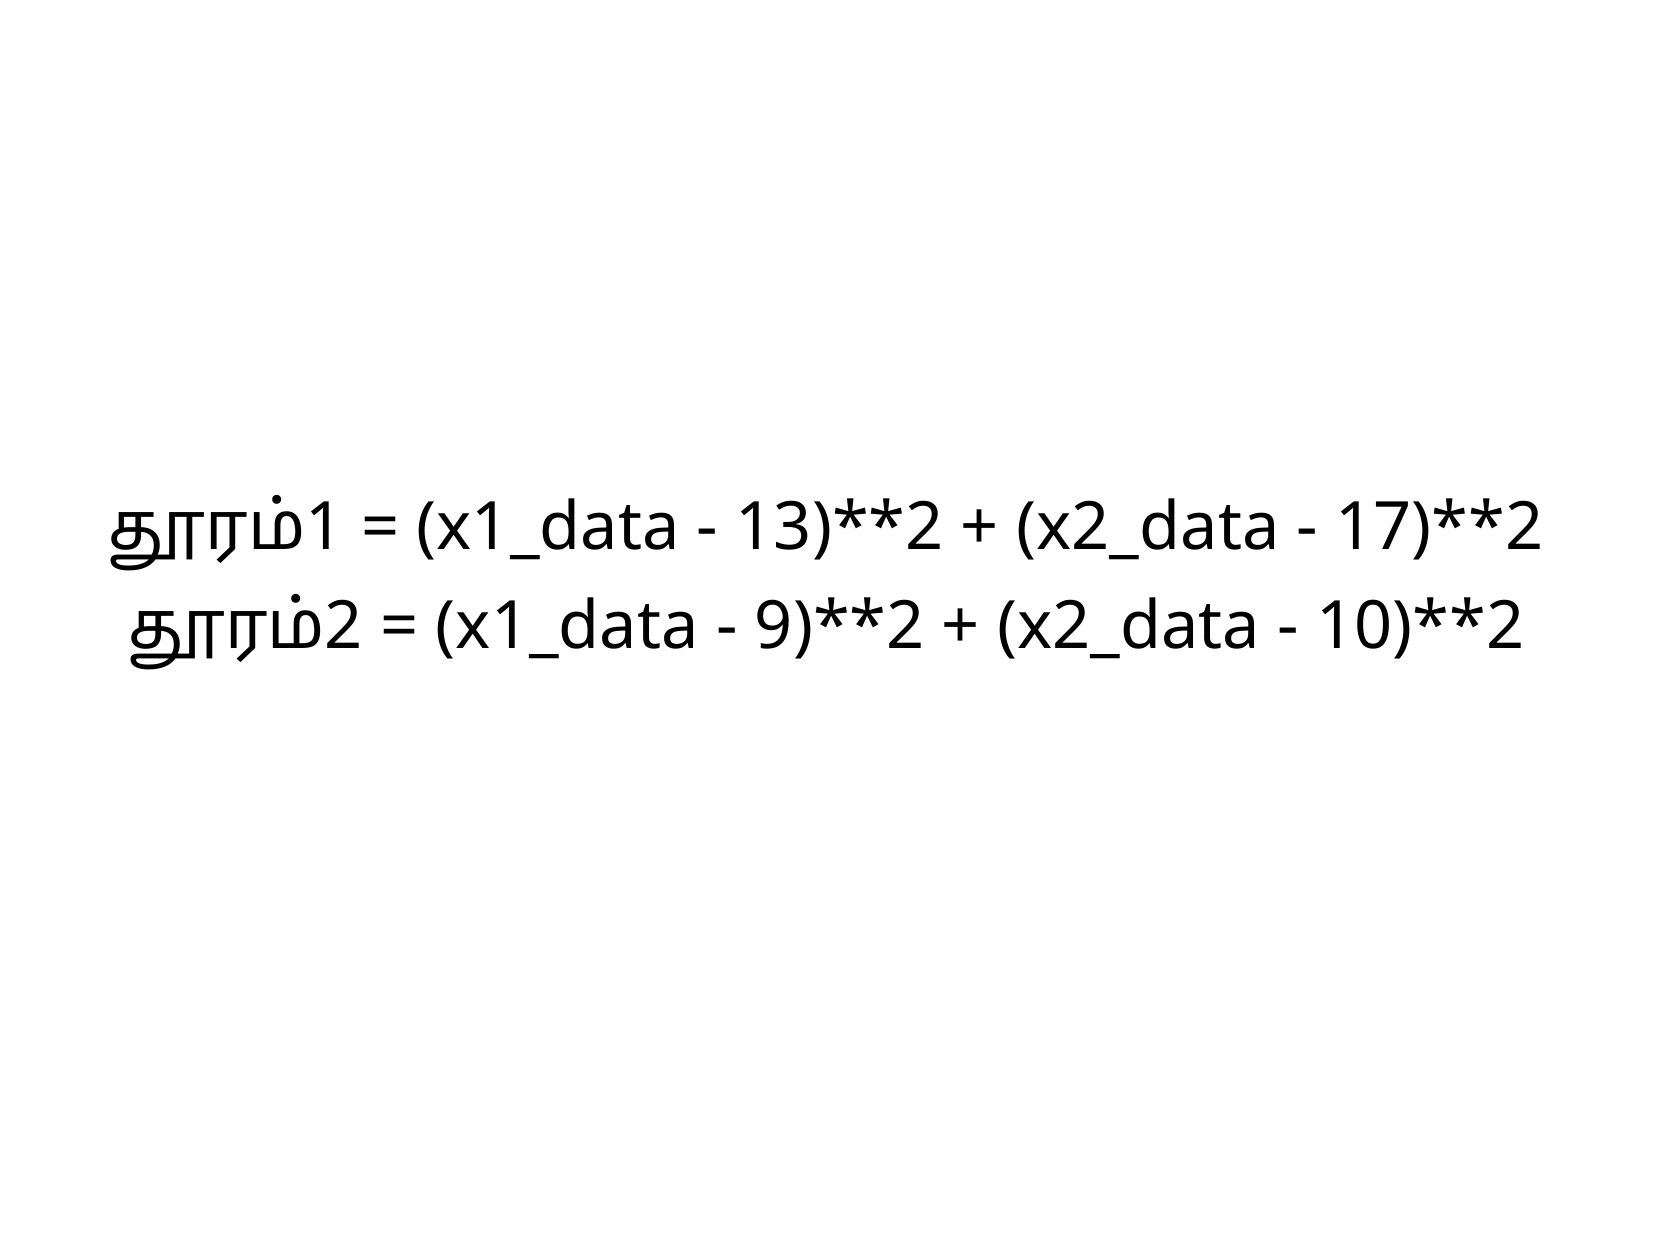

# தூரம்1 = (x1_data - 13)**2 + (x2_data - 17)**2 தூரம்2 = (x1_data - 9)**2 + (x2_data - 10)**2